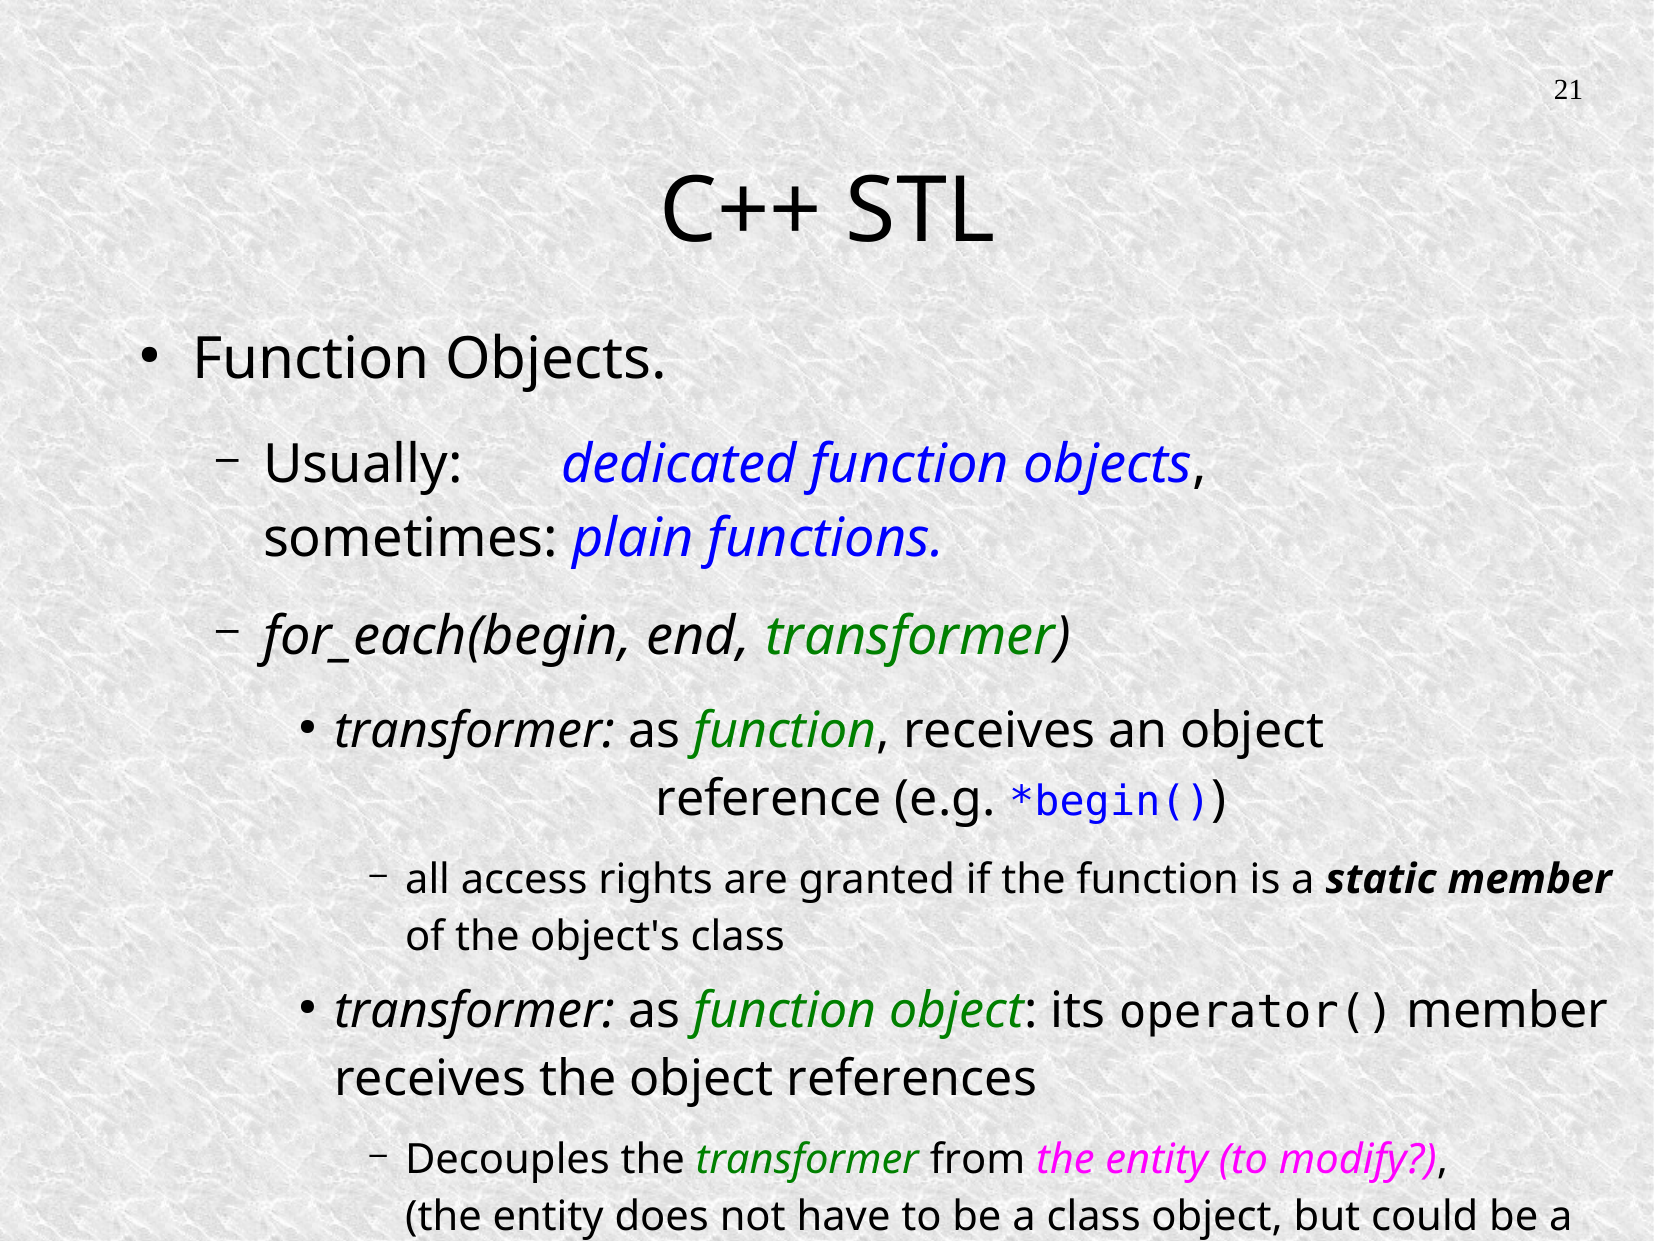

21
# C++ STL
Function Objects.
Usually: dedicated function objects,
sometimes: plain functions.
for_each(begin, end, transformer)
transformer: as function, receives an object
				 reference (e.g. *begin())
all access rights are granted if the function is a static member of the object's class
transformer: as function object: its operator() member receives the object references
Decouples the transformer from the entity (to modify?),
(the entity does not have to be a class object, but could be a plain value).